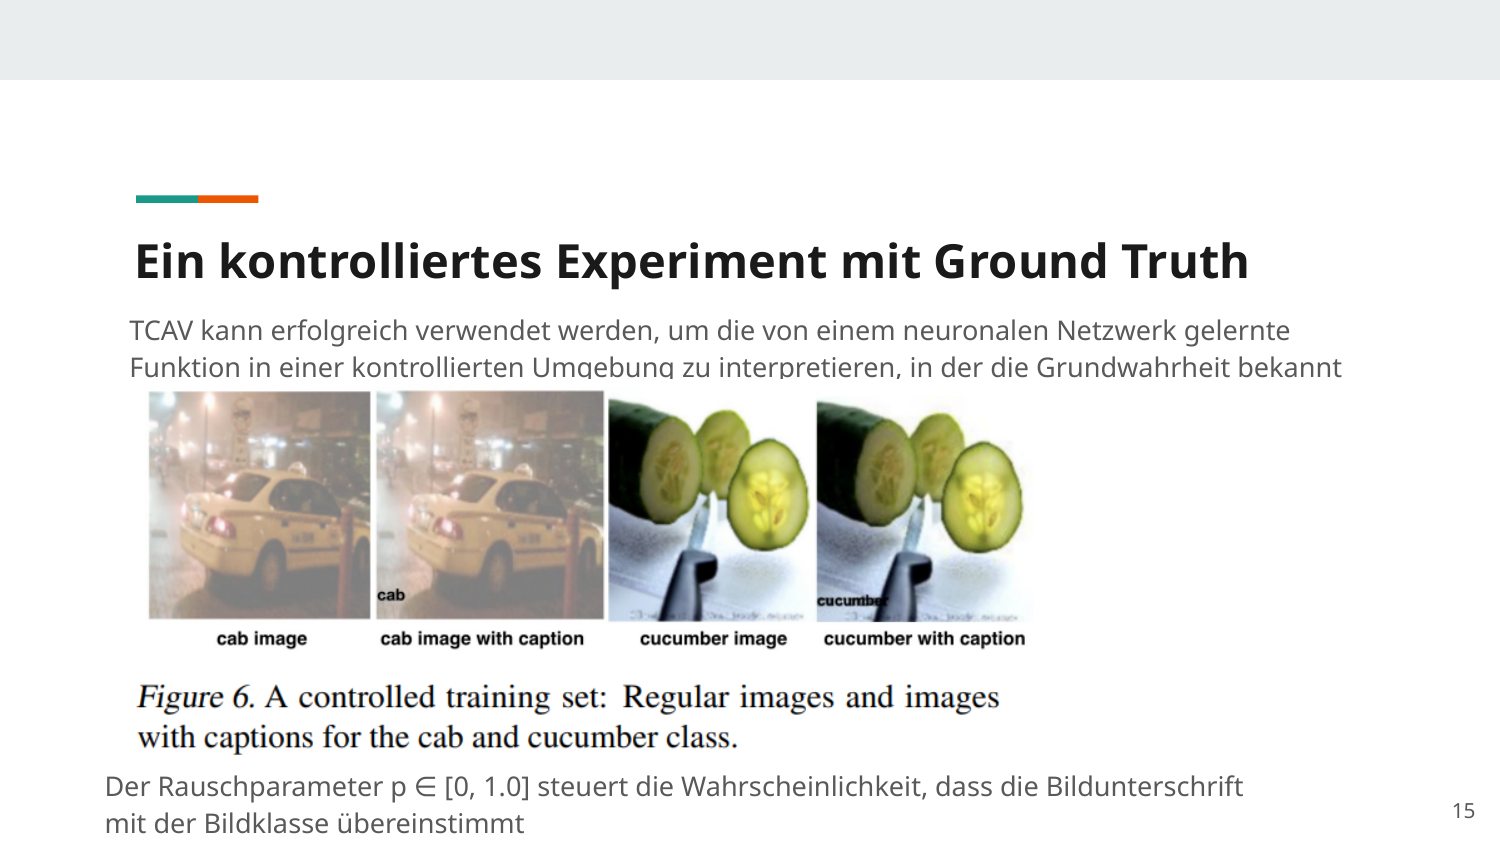

# Ein kontrolliertes Experiment mit Ground Truth
TCAV kann erfolgreich verwendet werden, um die von einem neuronalen Netzwerk gelernte Funktion in einer kontrollierten Umgebung zu interpretieren, in der die Grundwahrheit bekannt ist.
Der Rauschparameter p ∈ [0, 1.0] steuert die Wahrscheinlichkeit, dass die Bildunterschrift mit der Bildklasse übereinstimmt